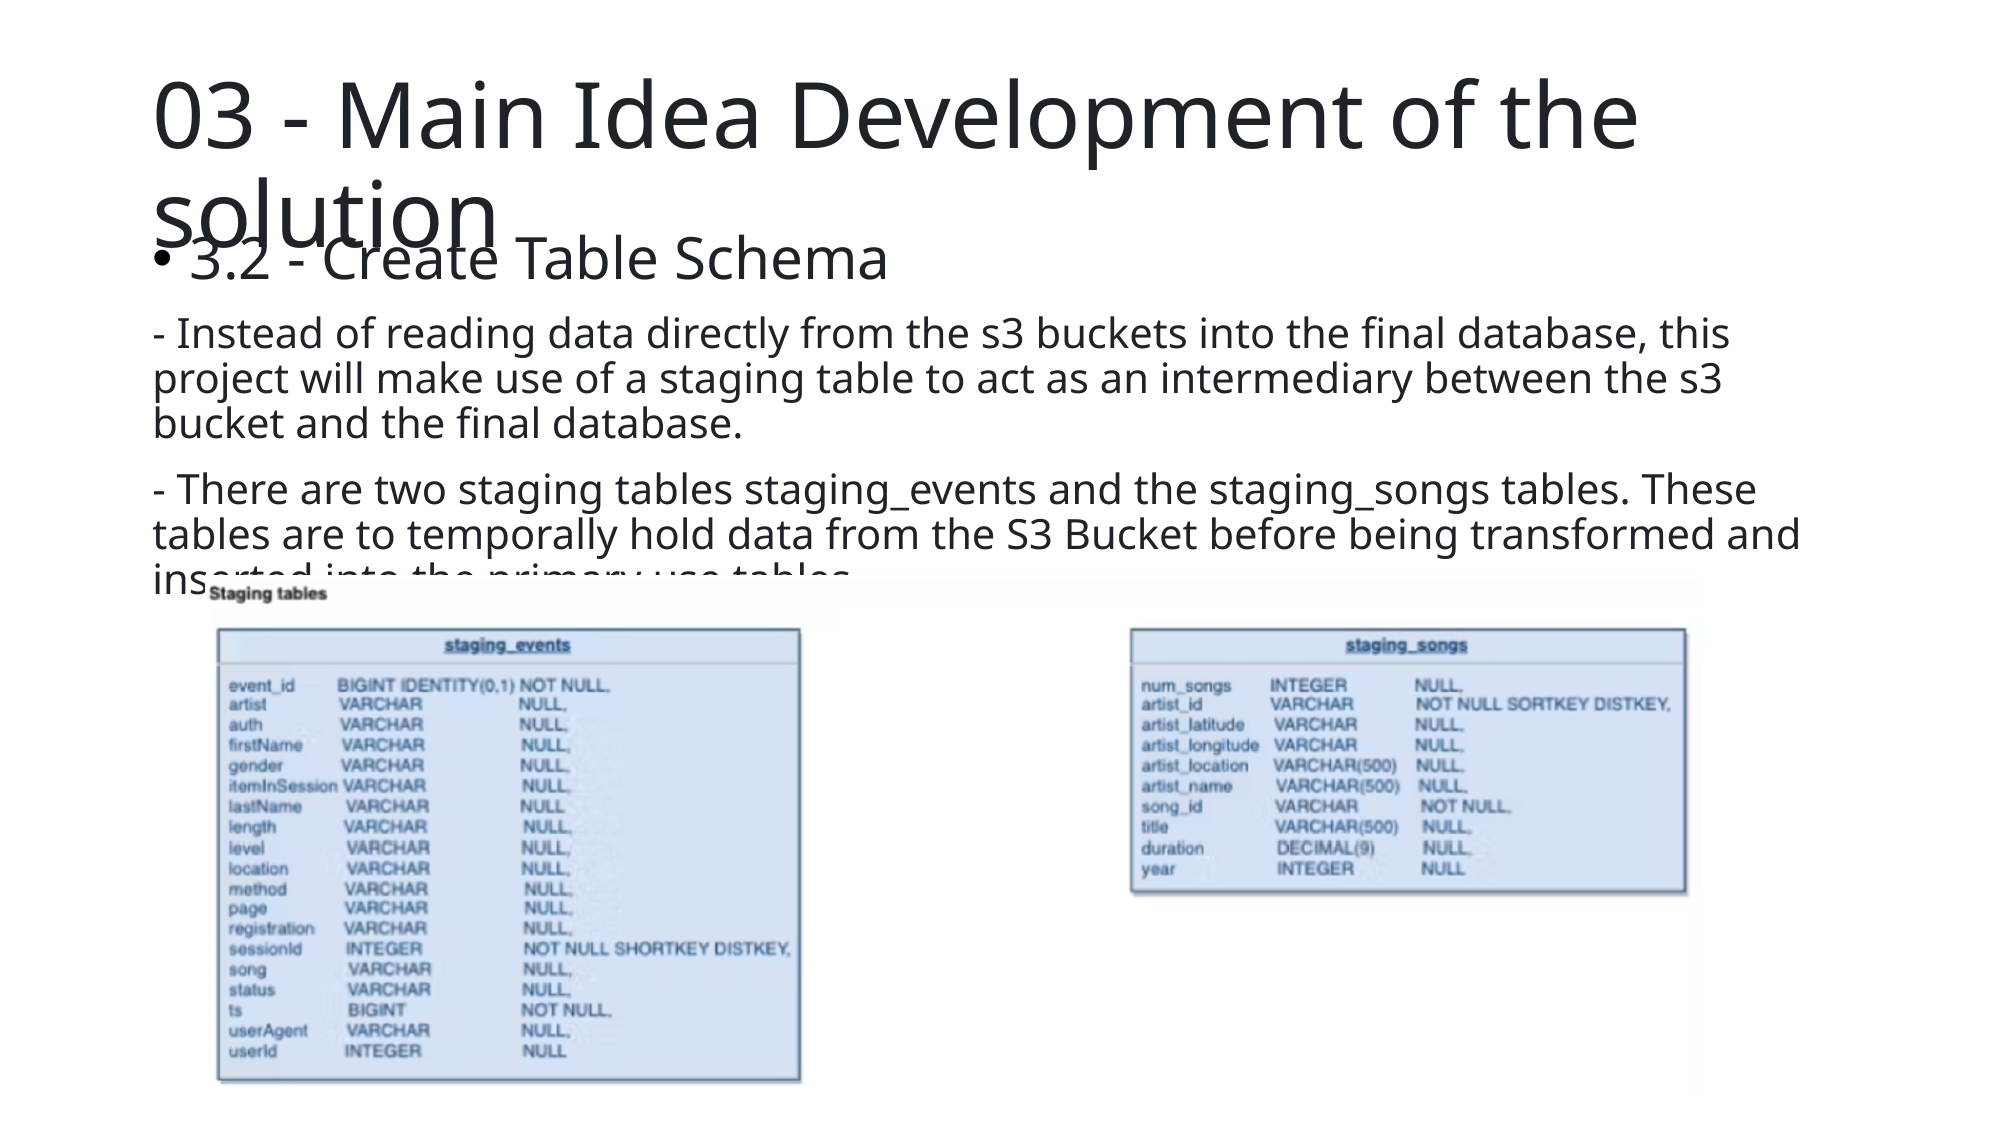

# 03 - Main Idea Development of the solution
3.2 - Create Table Schema
- Instead of reading data directly from the s3 buckets into the final database, this project will make use of a staging table to act as an intermediary between the s3 bucket and the final database.
- There are two staging tables staging_events and the staging_songs tables. These tables are to temporally hold data from the S3 Bucket before being transformed and inserted into the primary use tables.